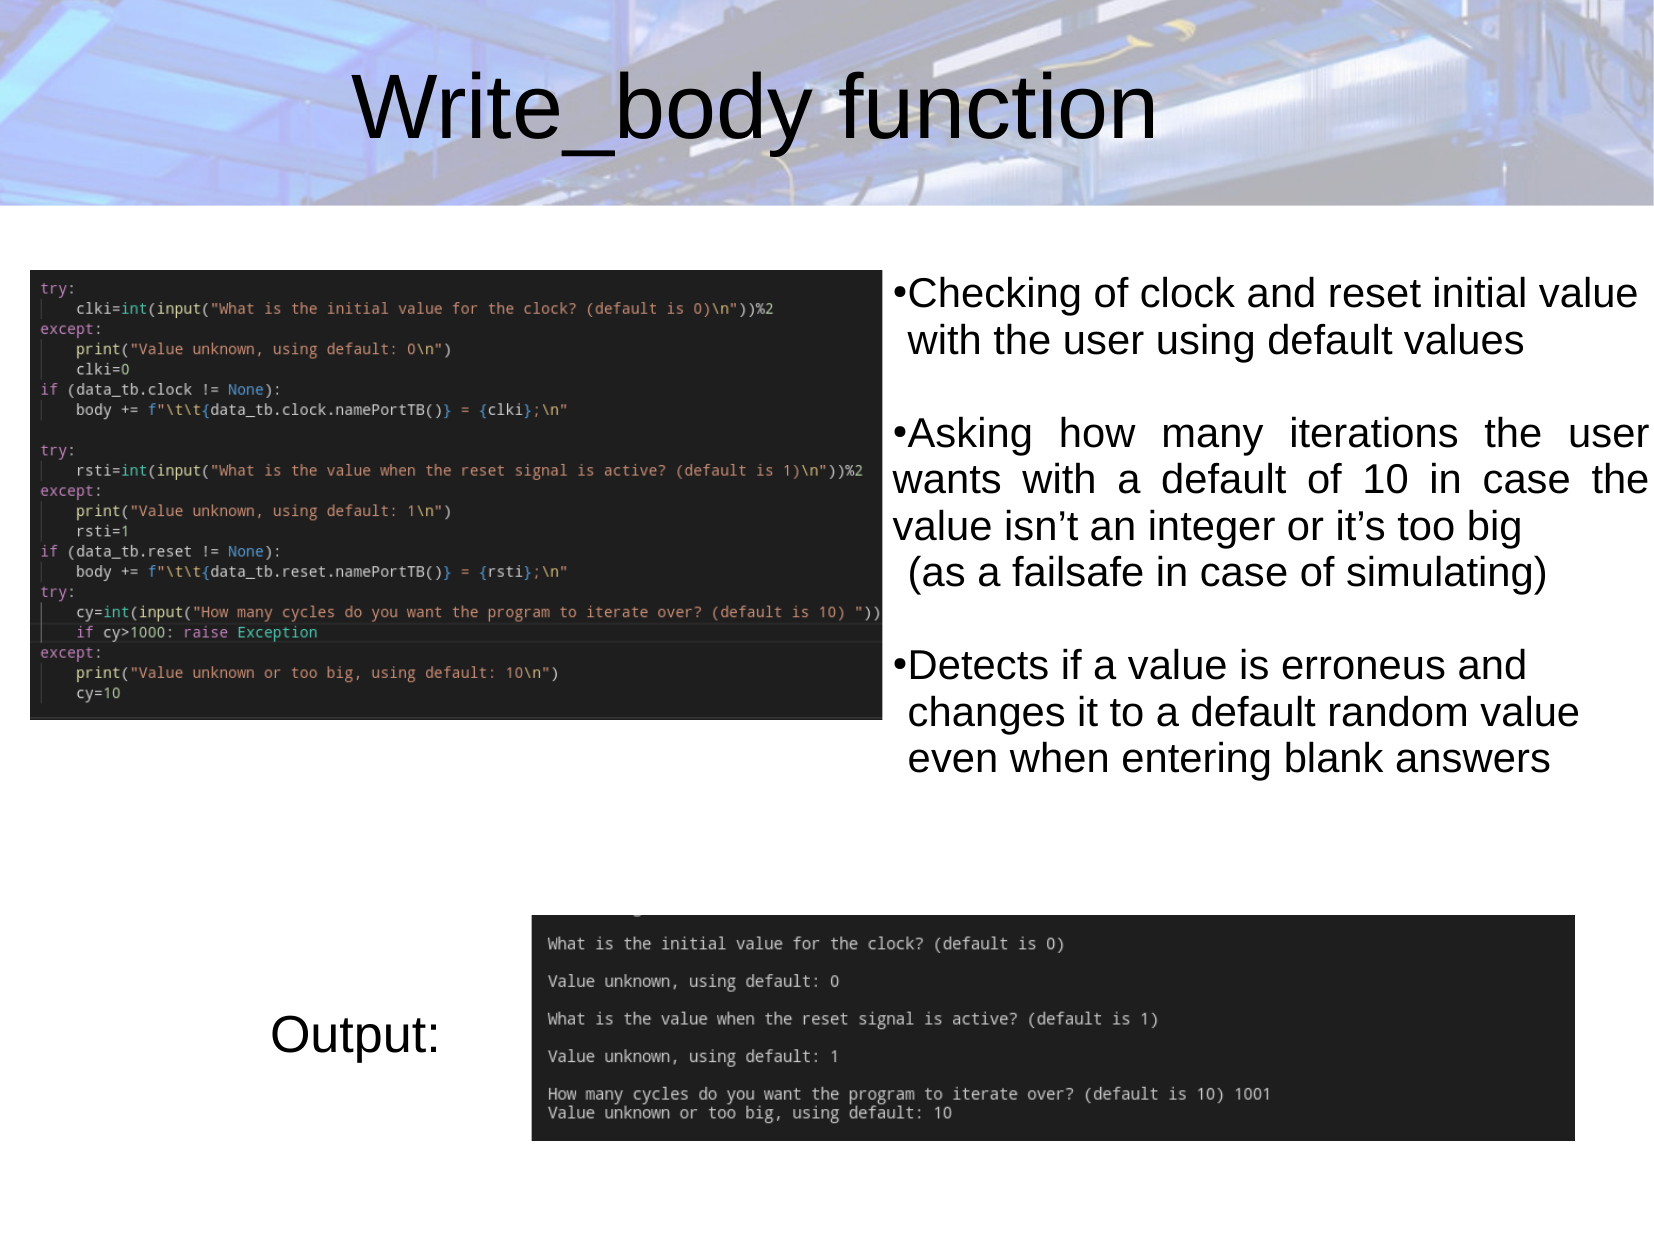

# Write_body function
Checking of clock and reset initial value
with the user using default values
Asking how many iterations the user wants with a default of 10 in case the value isn’t an integer or it’s too big
(as a failsafe in case of simulating)
Detects if a value is erroneus and
changes it to a default random value
even when entering blank answers
Output: